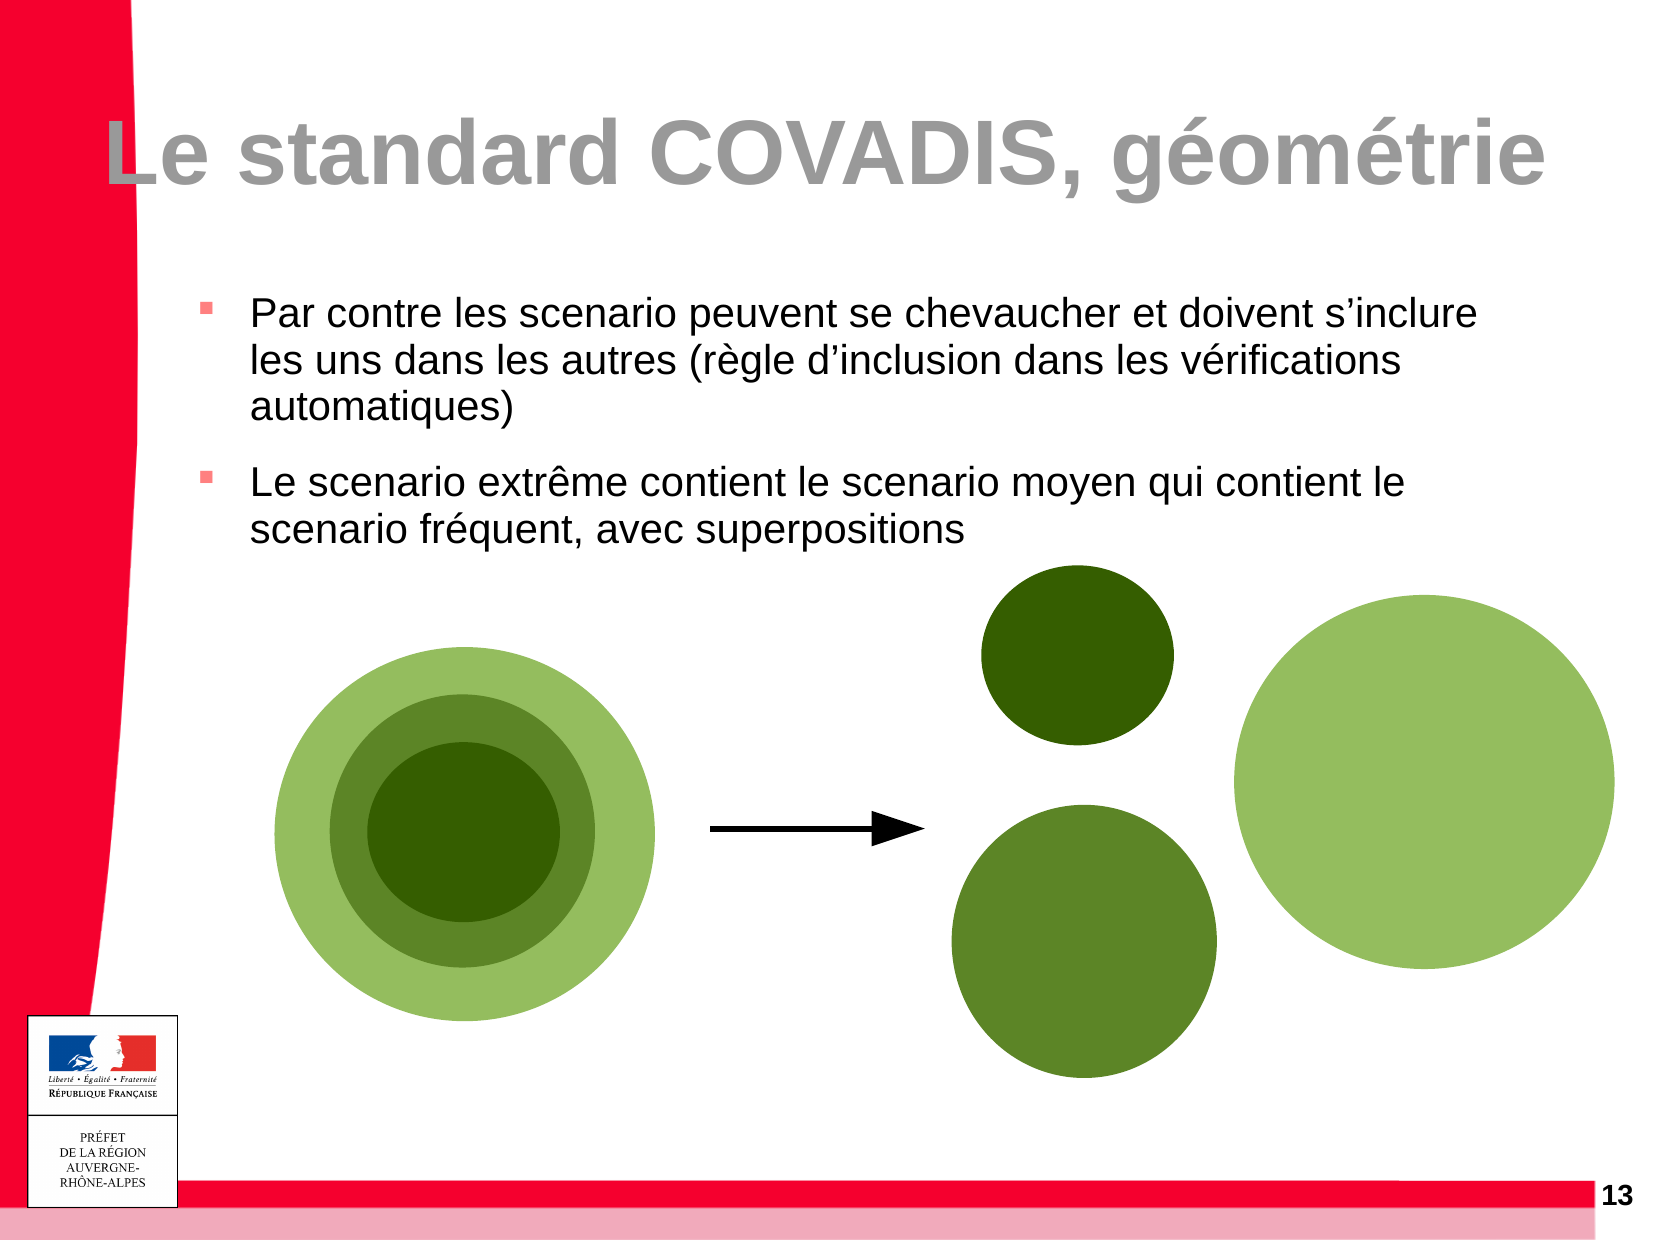

# Le standard COVADIS, géométrie
Par contre les scenario peuvent se chevaucher et doivent s’inclure les uns dans les autres (règle d’inclusion dans les vérifications automatiques)
Le scenario extrême contient le scenario moyen qui contient le scenario fréquent, avec superpositions
13